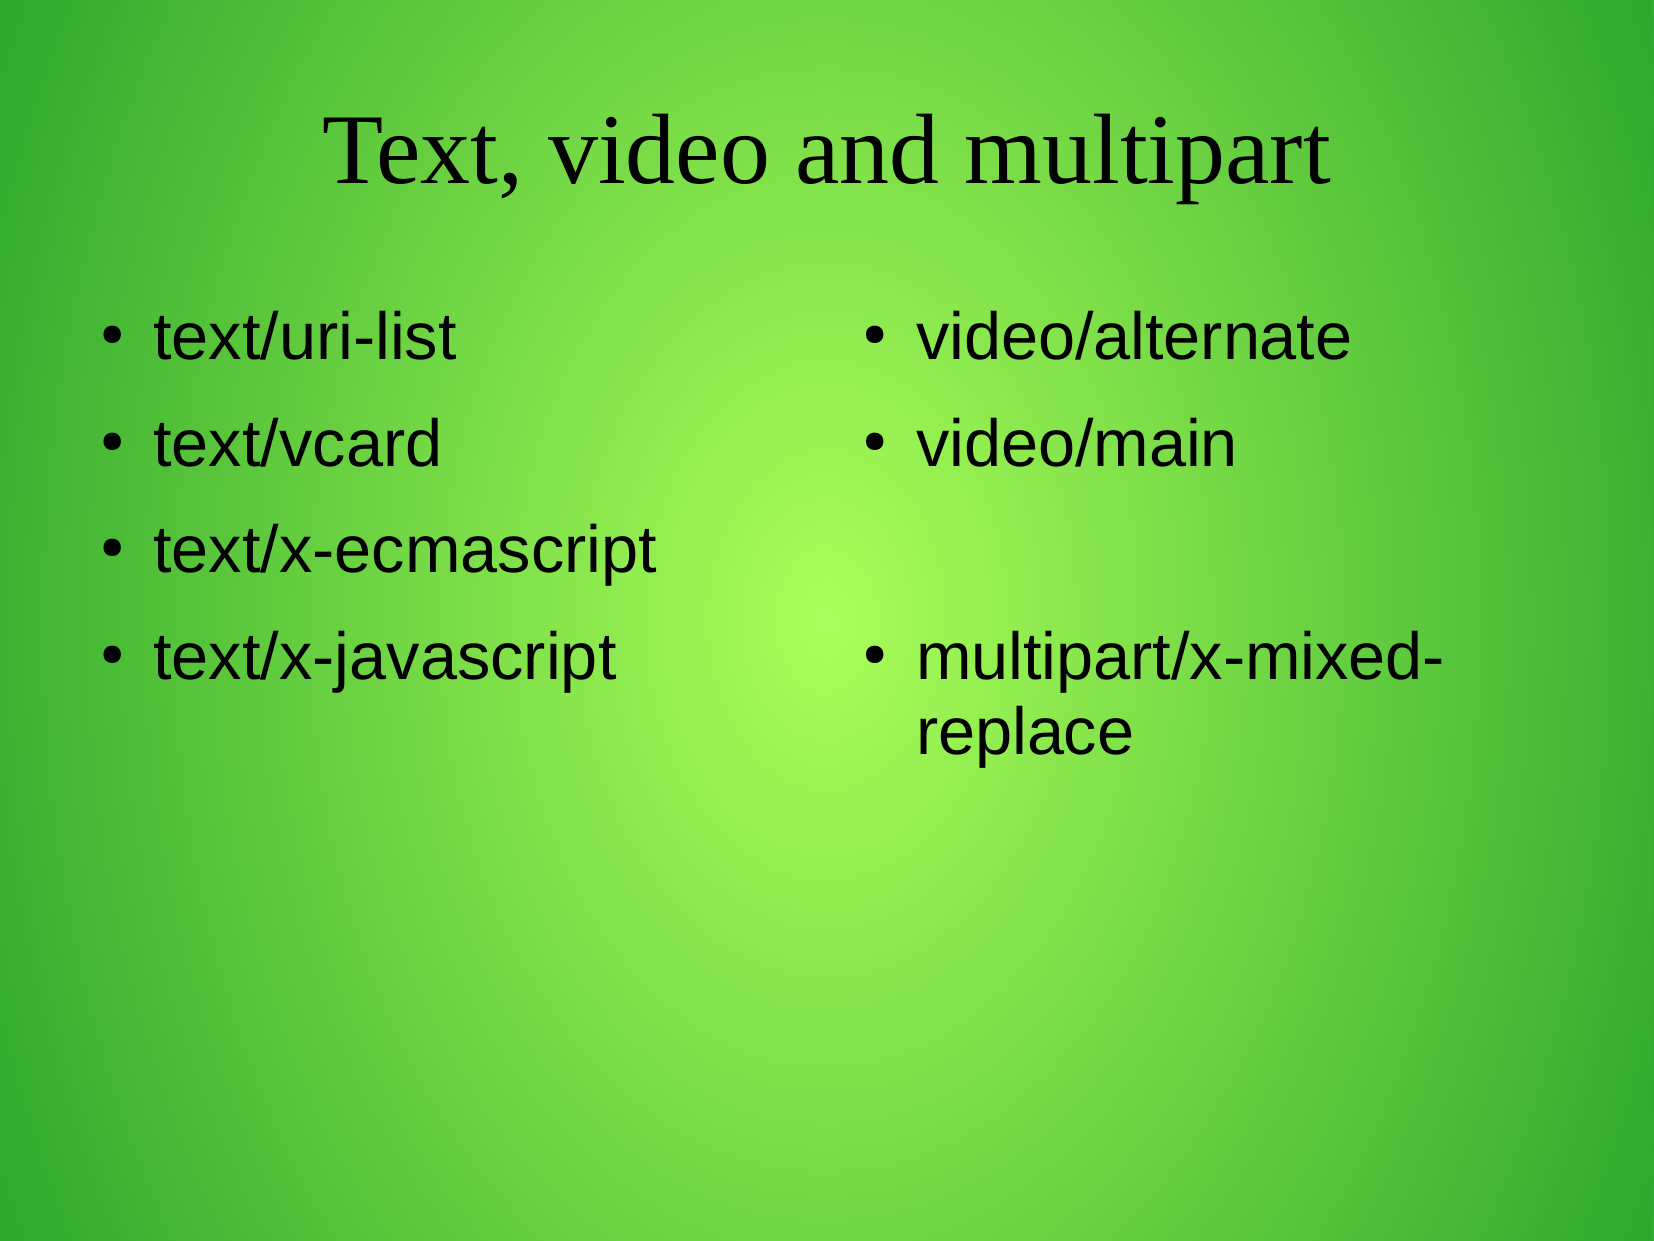

# Text, video and multipart
text/uri-list
text/vcard
text/x-ecmascript
text/x-javascript
video/alternate
video/main
multipart/x-mixed-replace